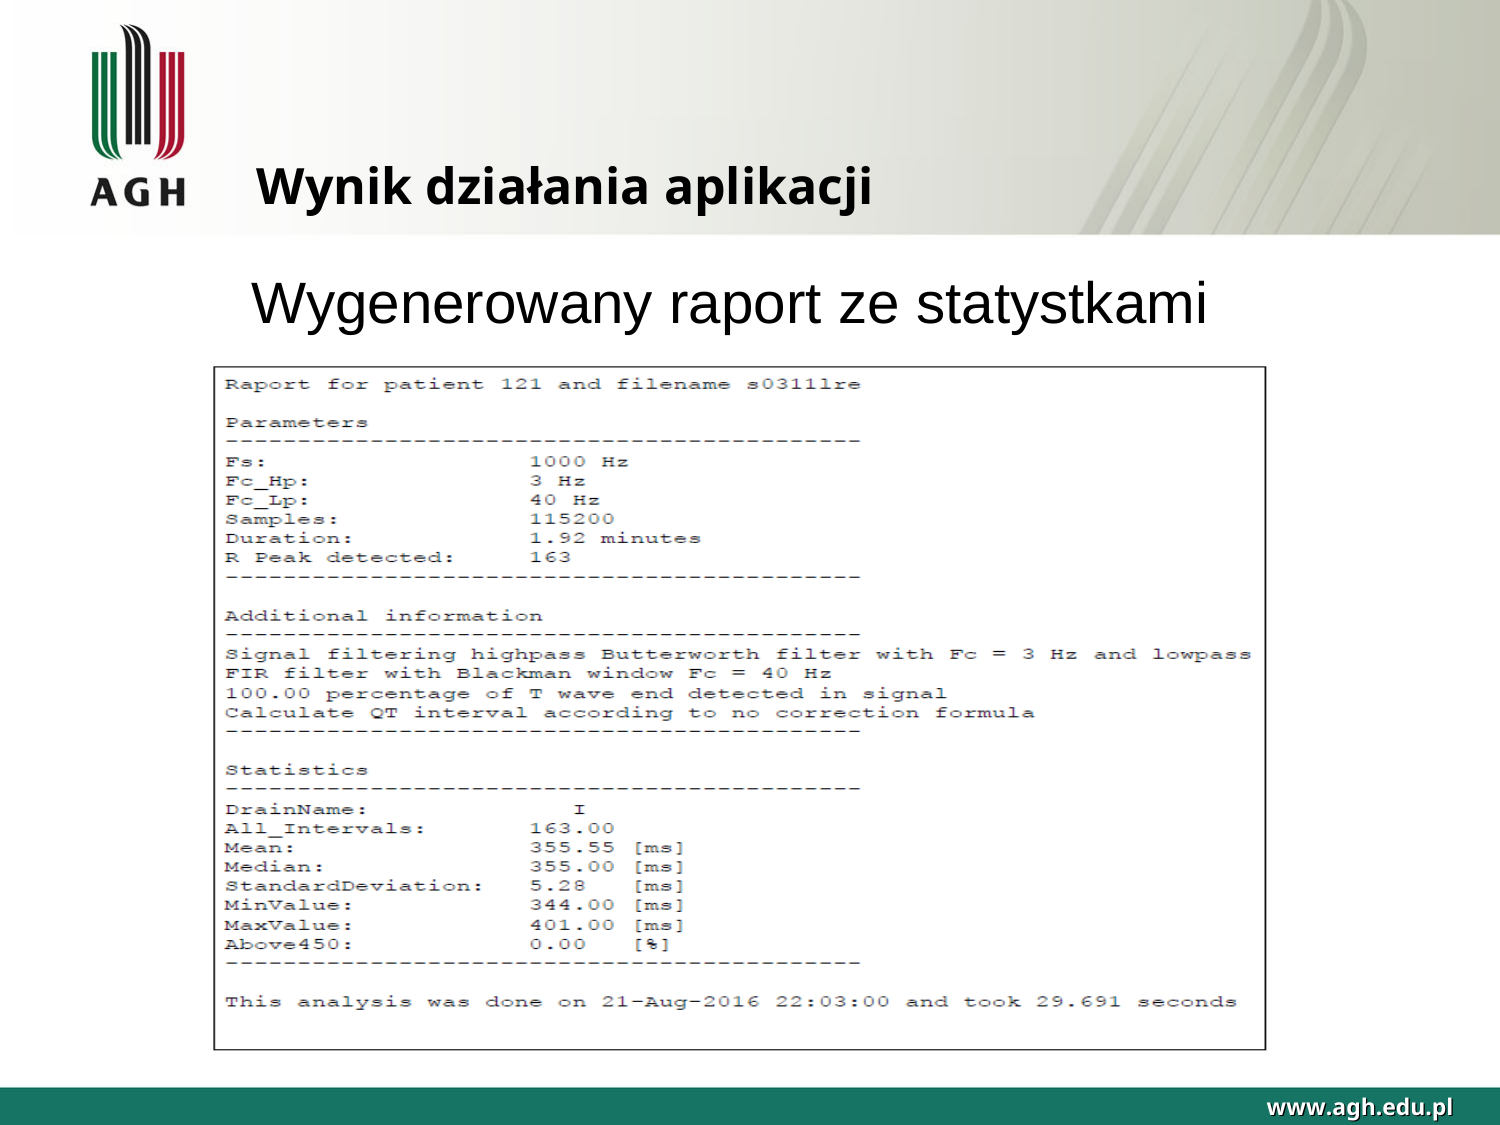

# Wynik działania aplikacji
Wygenerowany raport ze statystkami
www.agh.edu.pl